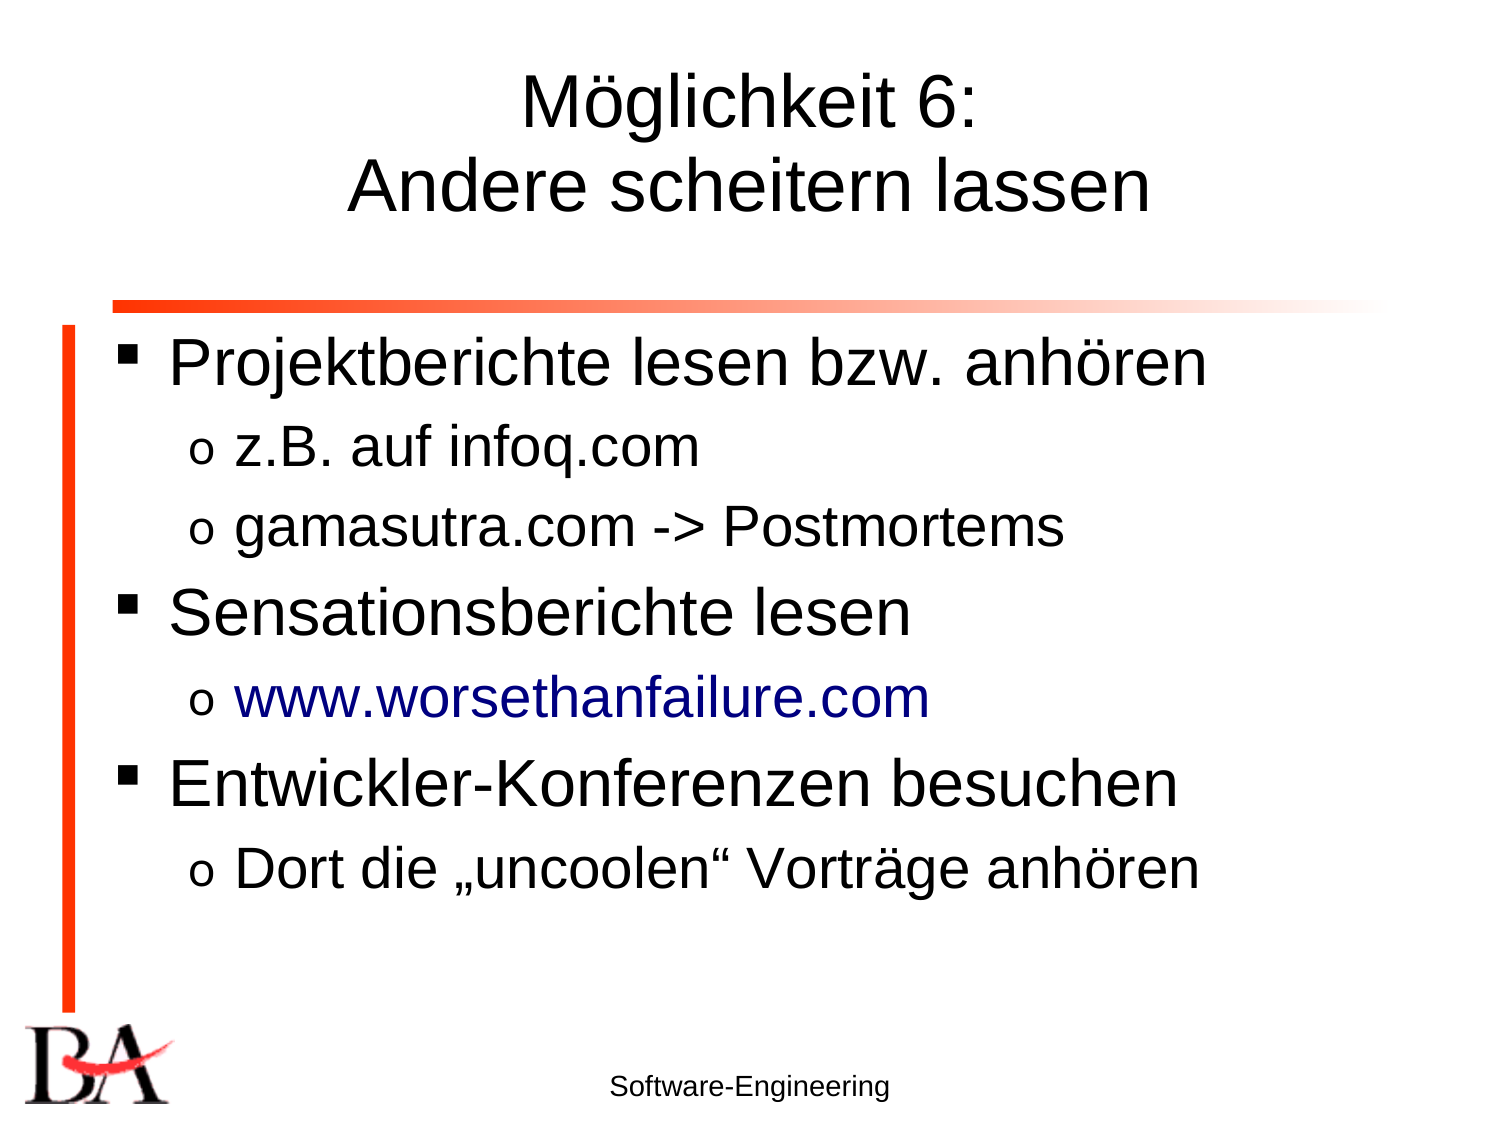

# Möglichkeit 6: Andere scheitern lassen
Projektberichte lesen bzw. anhören
z.B. auf infoq.com
gamasutra.com -> Postmortems
Sensationsberichte lesen
www.worsethanfailure.com
Entwickler-Konferenzen besuchen
Dort die „uncoolen“ Vorträge anhören